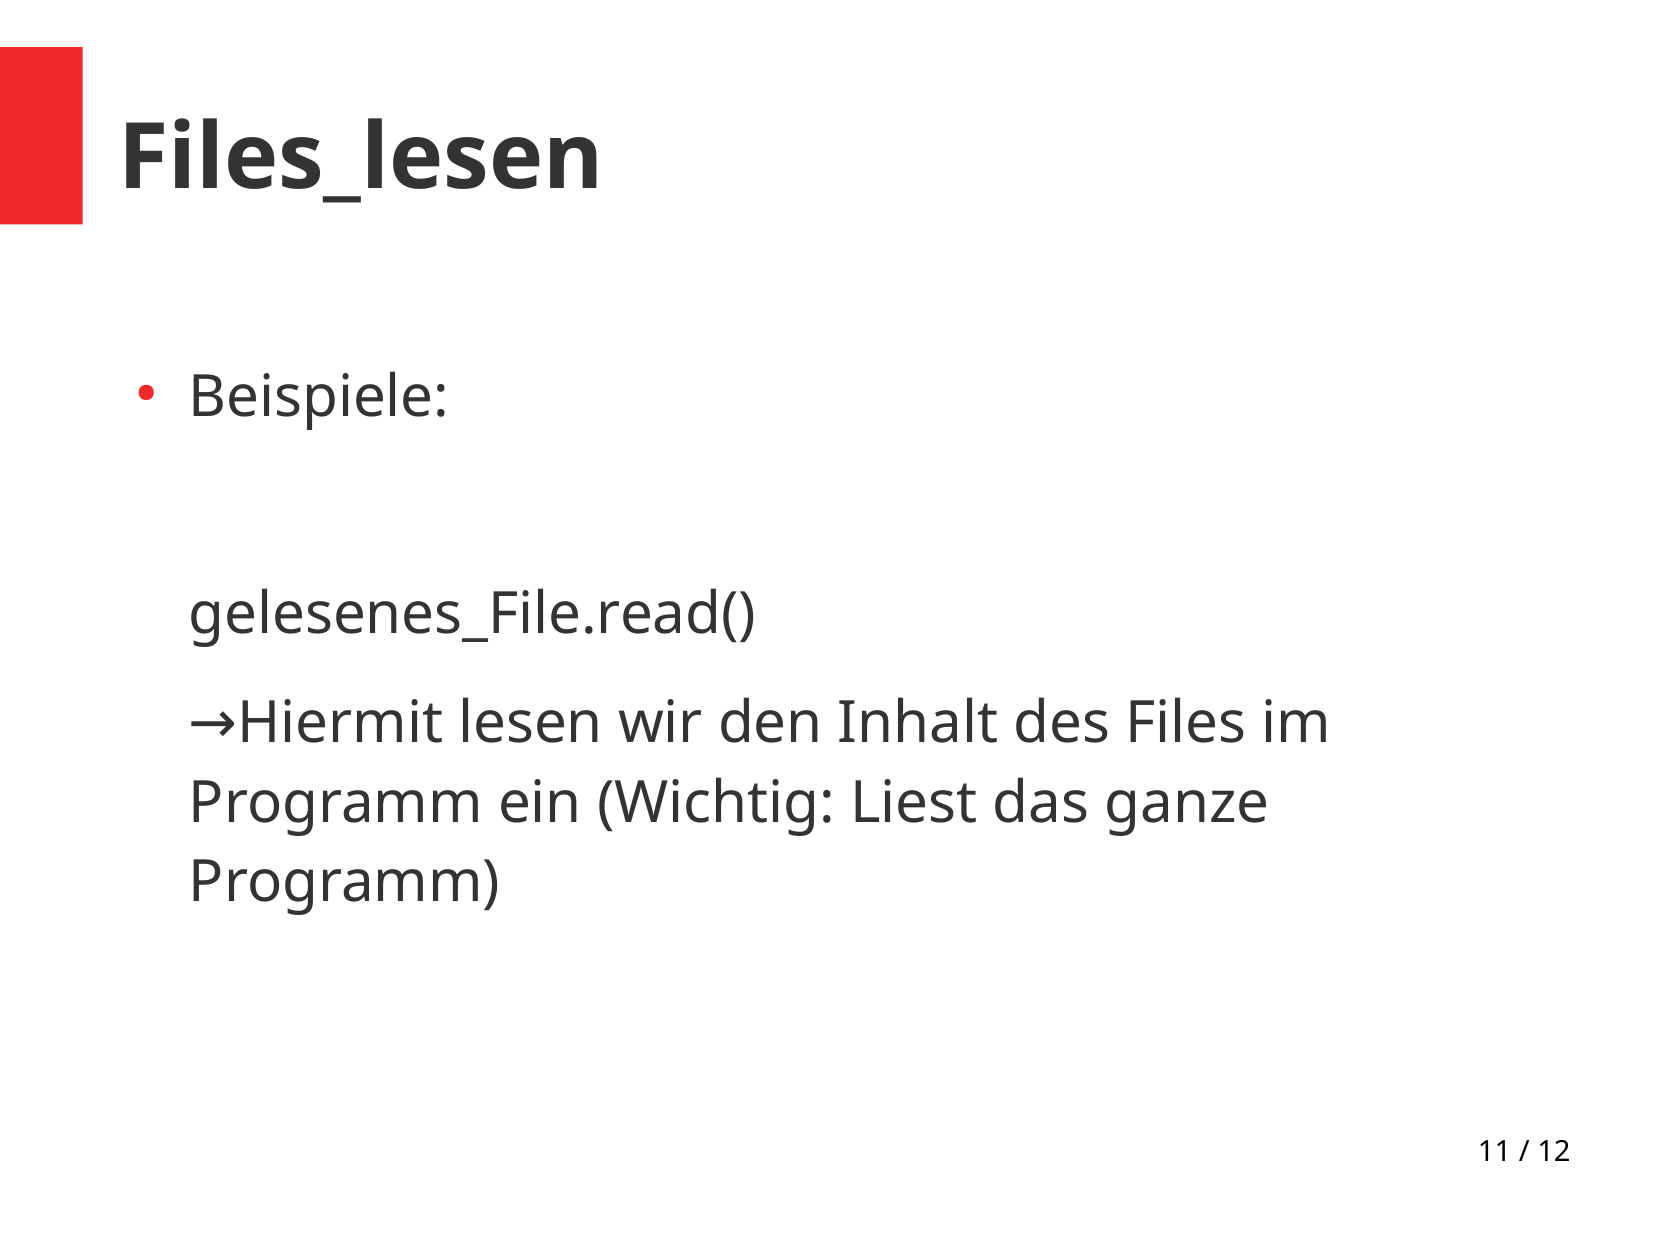

# Files_lesen
Beispiele:
gelesenes_File.read()
→Hiermit lesen wir den Inhalt des Files im Programm ein (Wichtig: Liest das ganze Programm)
11